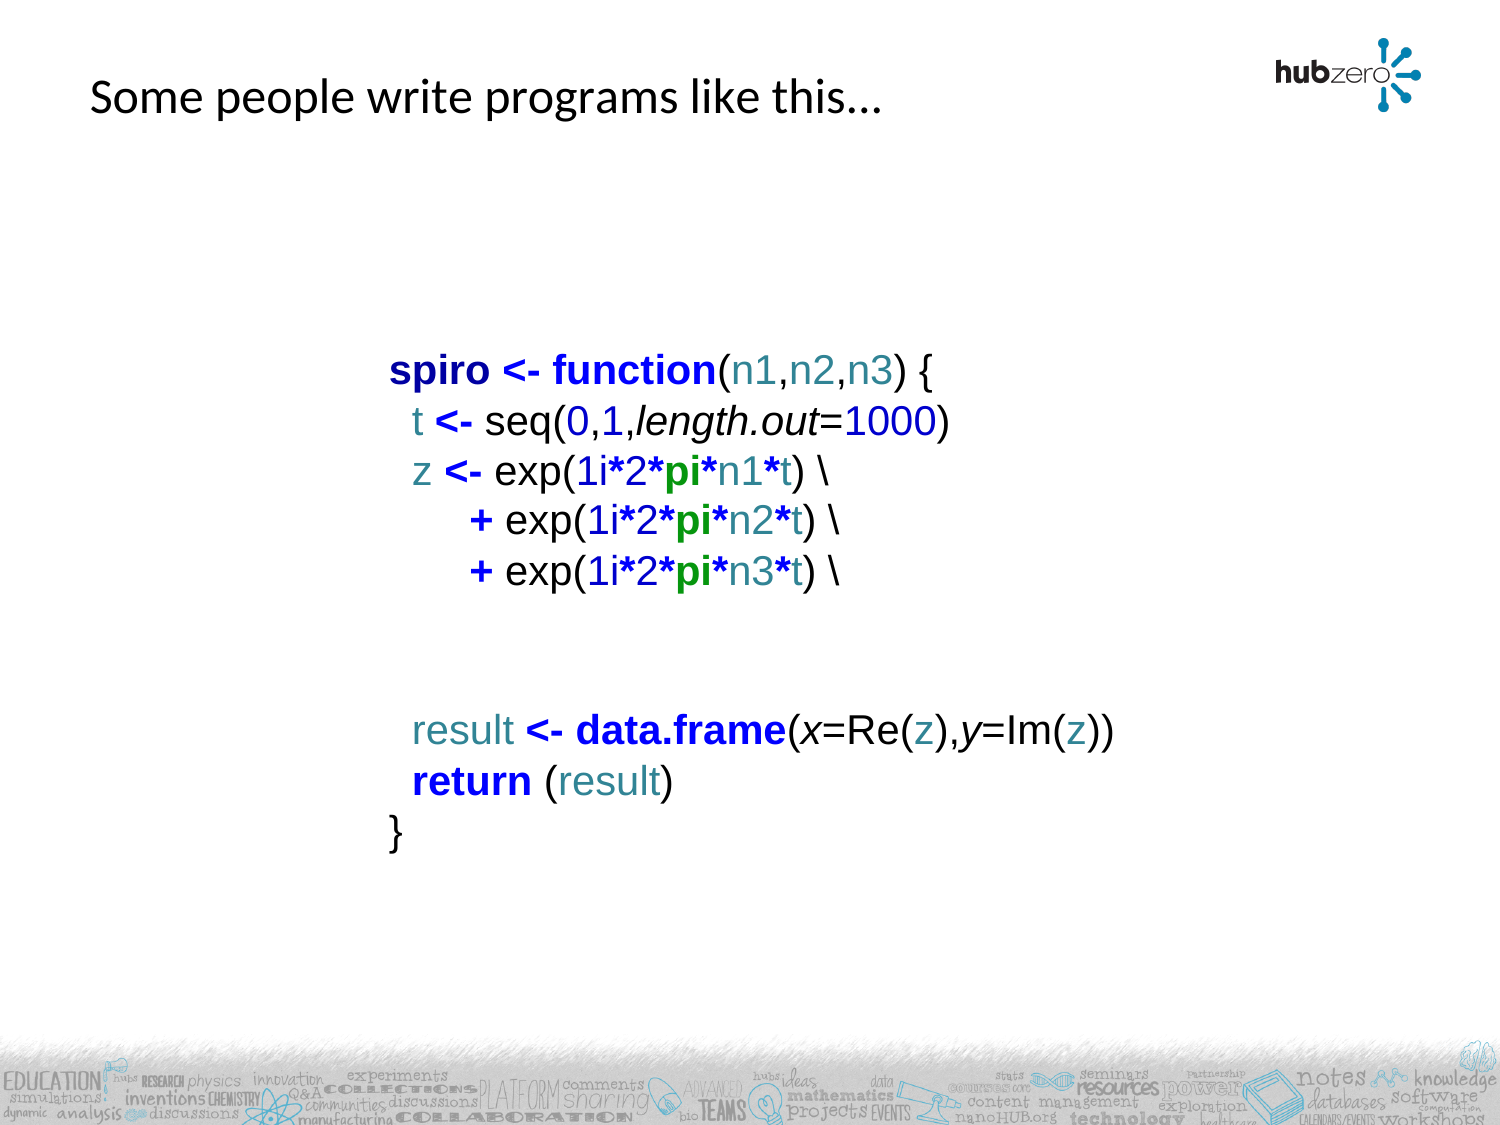

# Some people write programs like this...
spiro <- function(n1,n2,n3) {
 t <- seq(0,1,length.out=1000)
 z <- exp(1i*2*pi*n1*t) \
 + exp(1i*2*pi*n2*t) \
 + exp(1i*2*pi*n3*t) \
 result <- data.frame(x=Re(z),y=Im(z))
 return (result)
}